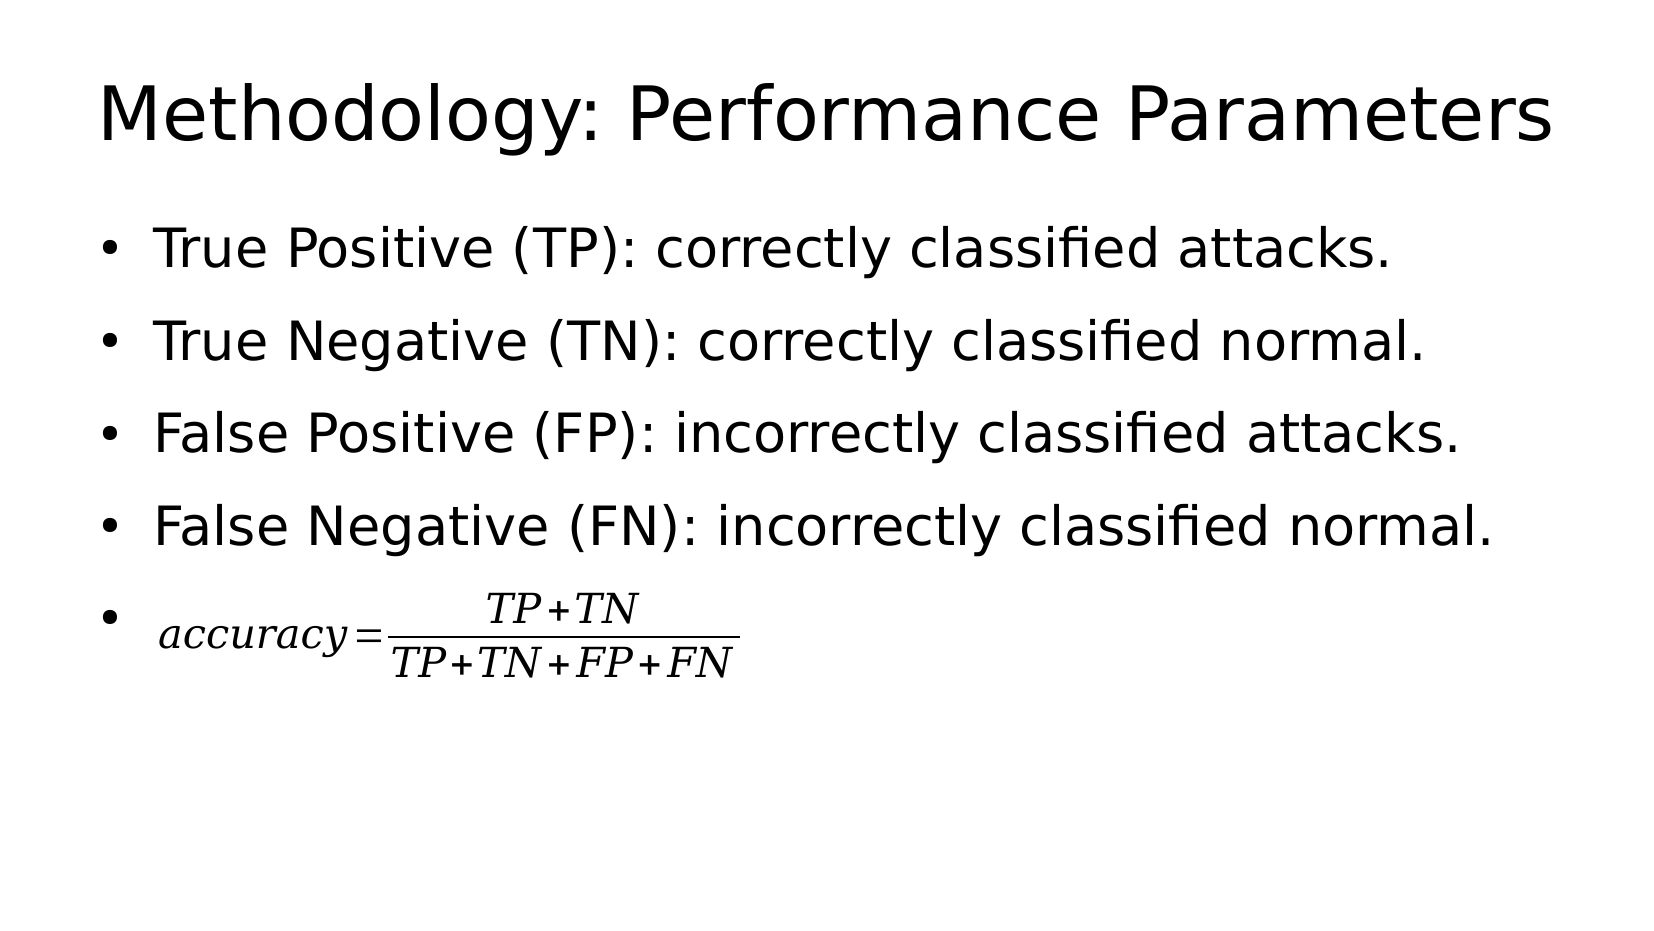

# Methodology: Performance Parameters
True Positive (TP): correctly classified attacks.
True Negative (TN): correctly classified normal.
False Positive (FP): incorrectly classified attacks.
False Negative (FN): incorrectly classified normal.